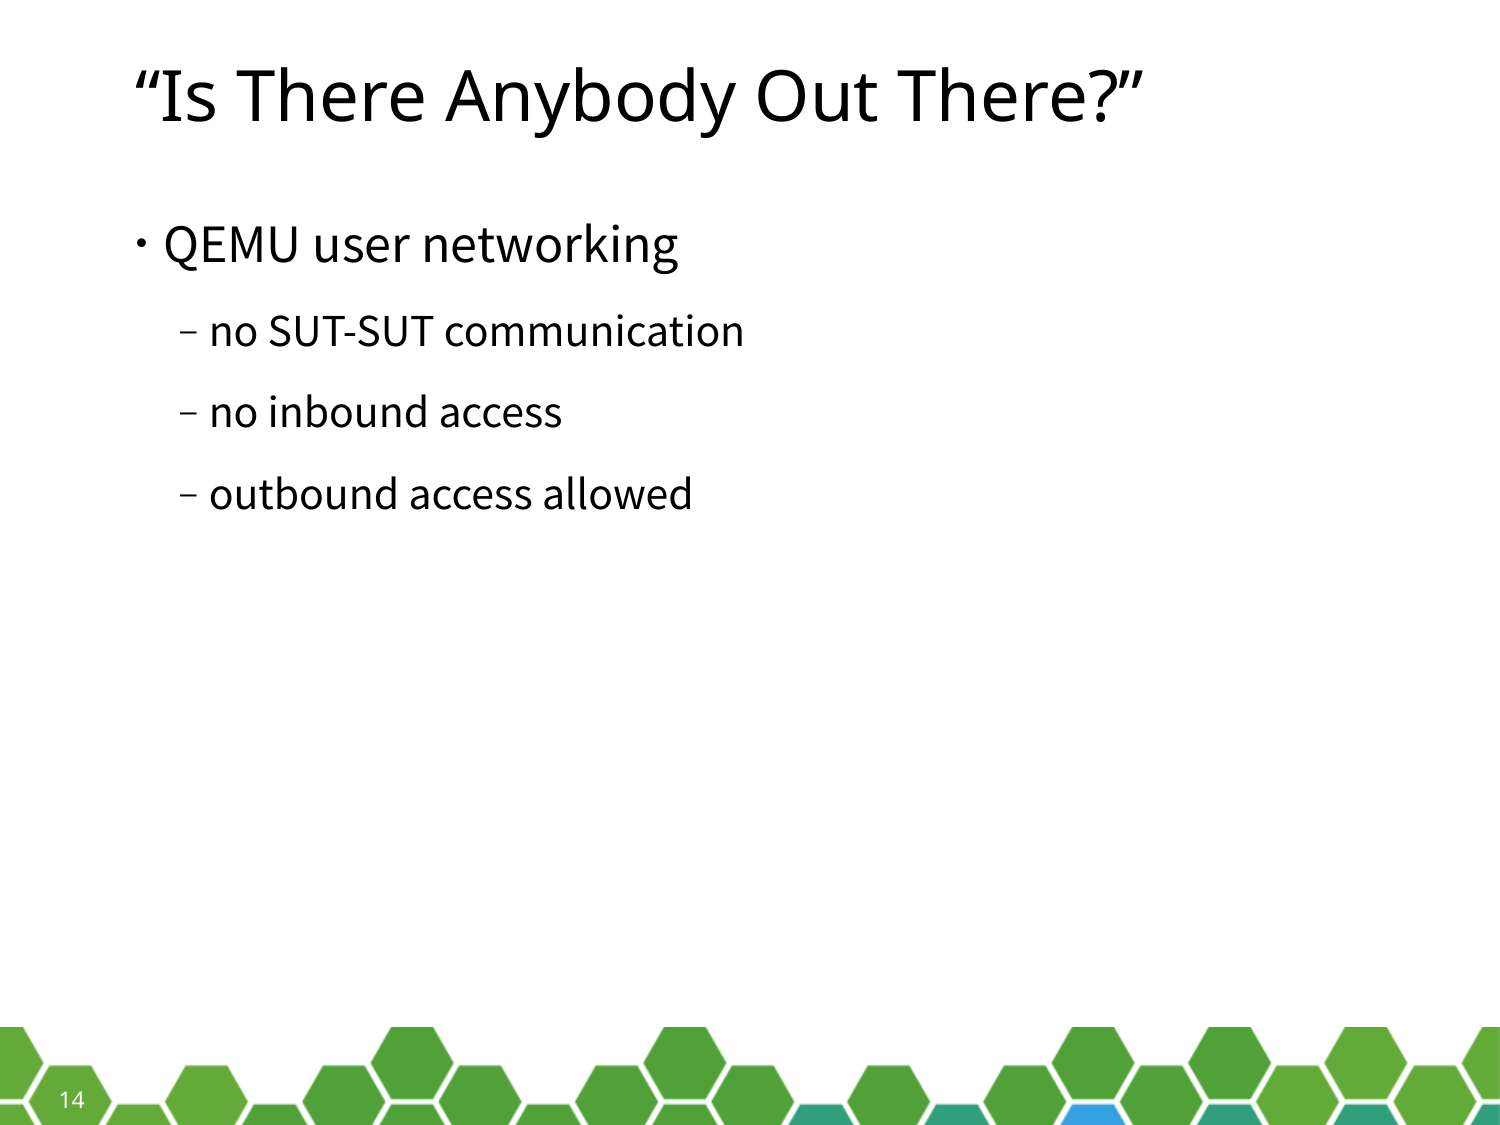

# “Is There Anybody Out There?”
QEMU user networking
no SUT-SUT communication
no inbound access
outbound access allowed